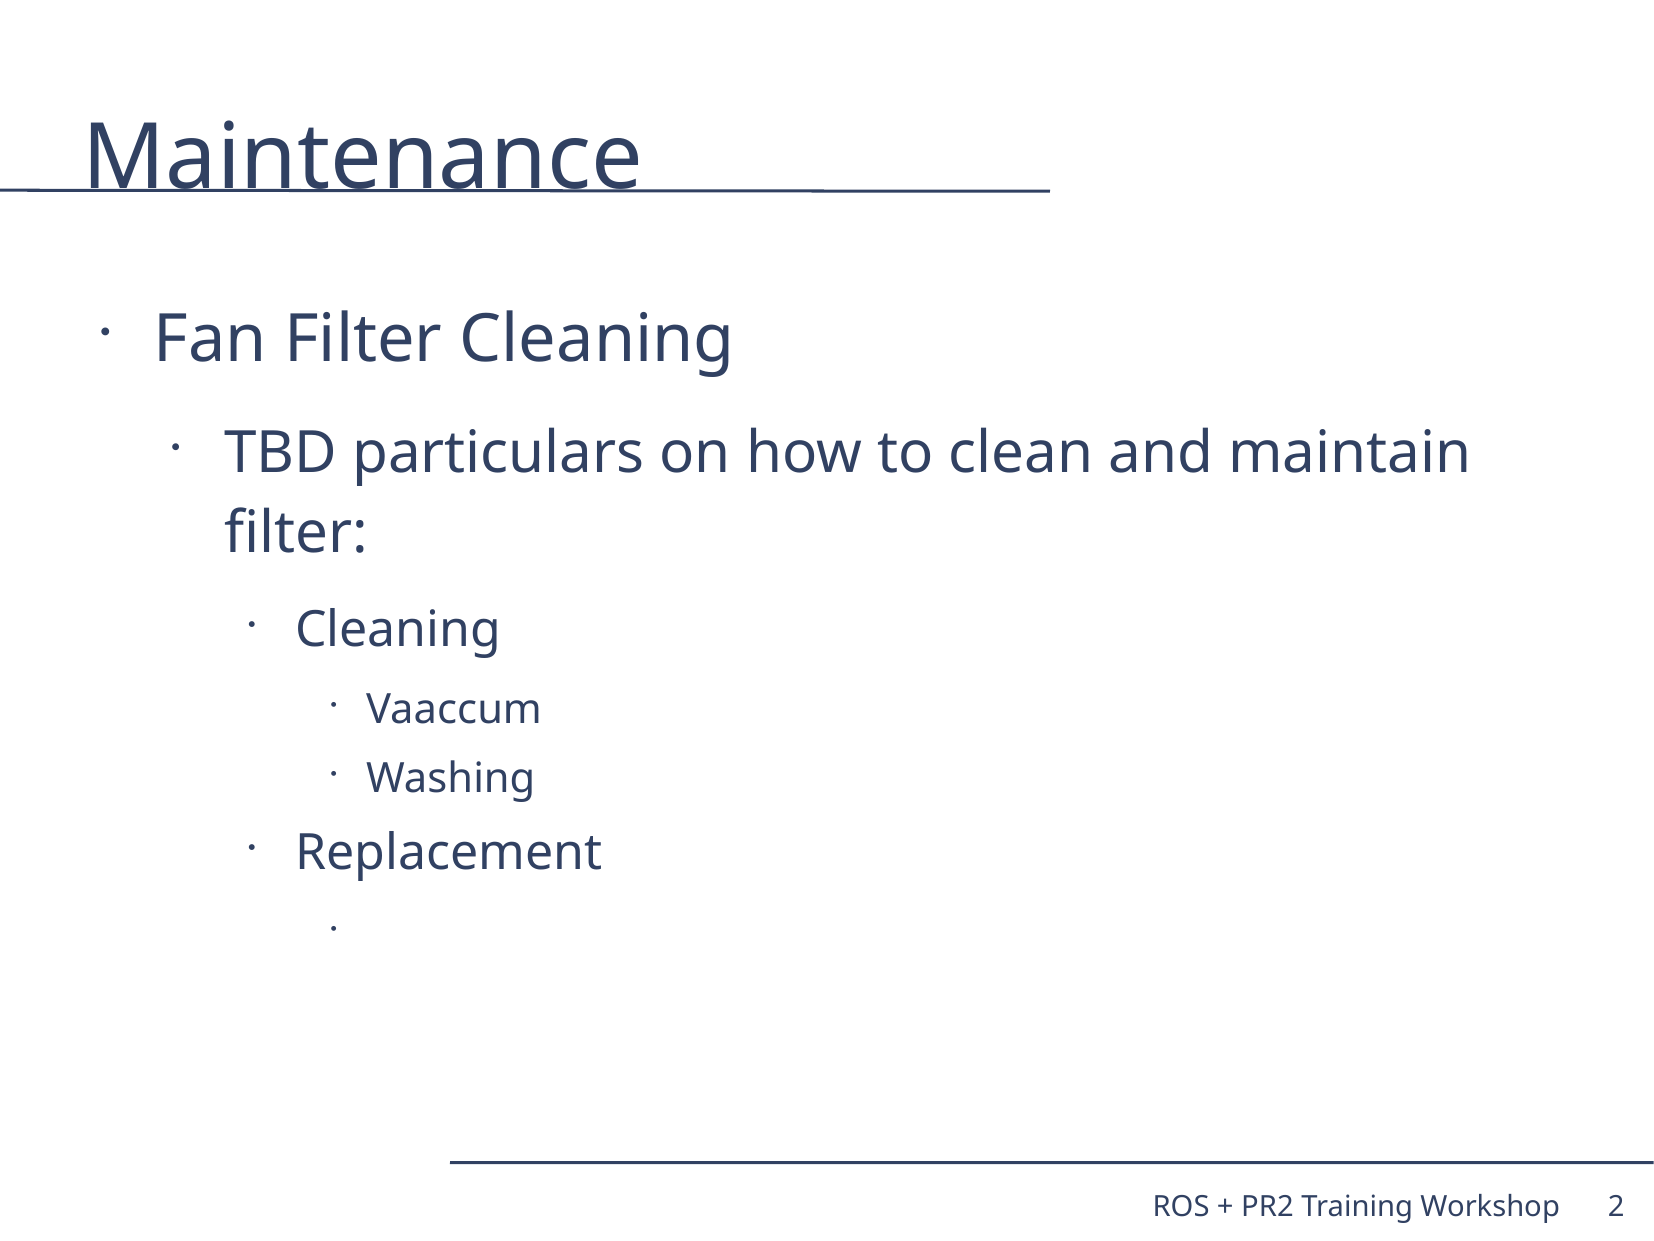

# Maintenance
Fan Filter Cleaning
TBD particulars on how to clean and maintain filter:
Cleaning
Vaaccum
Washing
Replacement